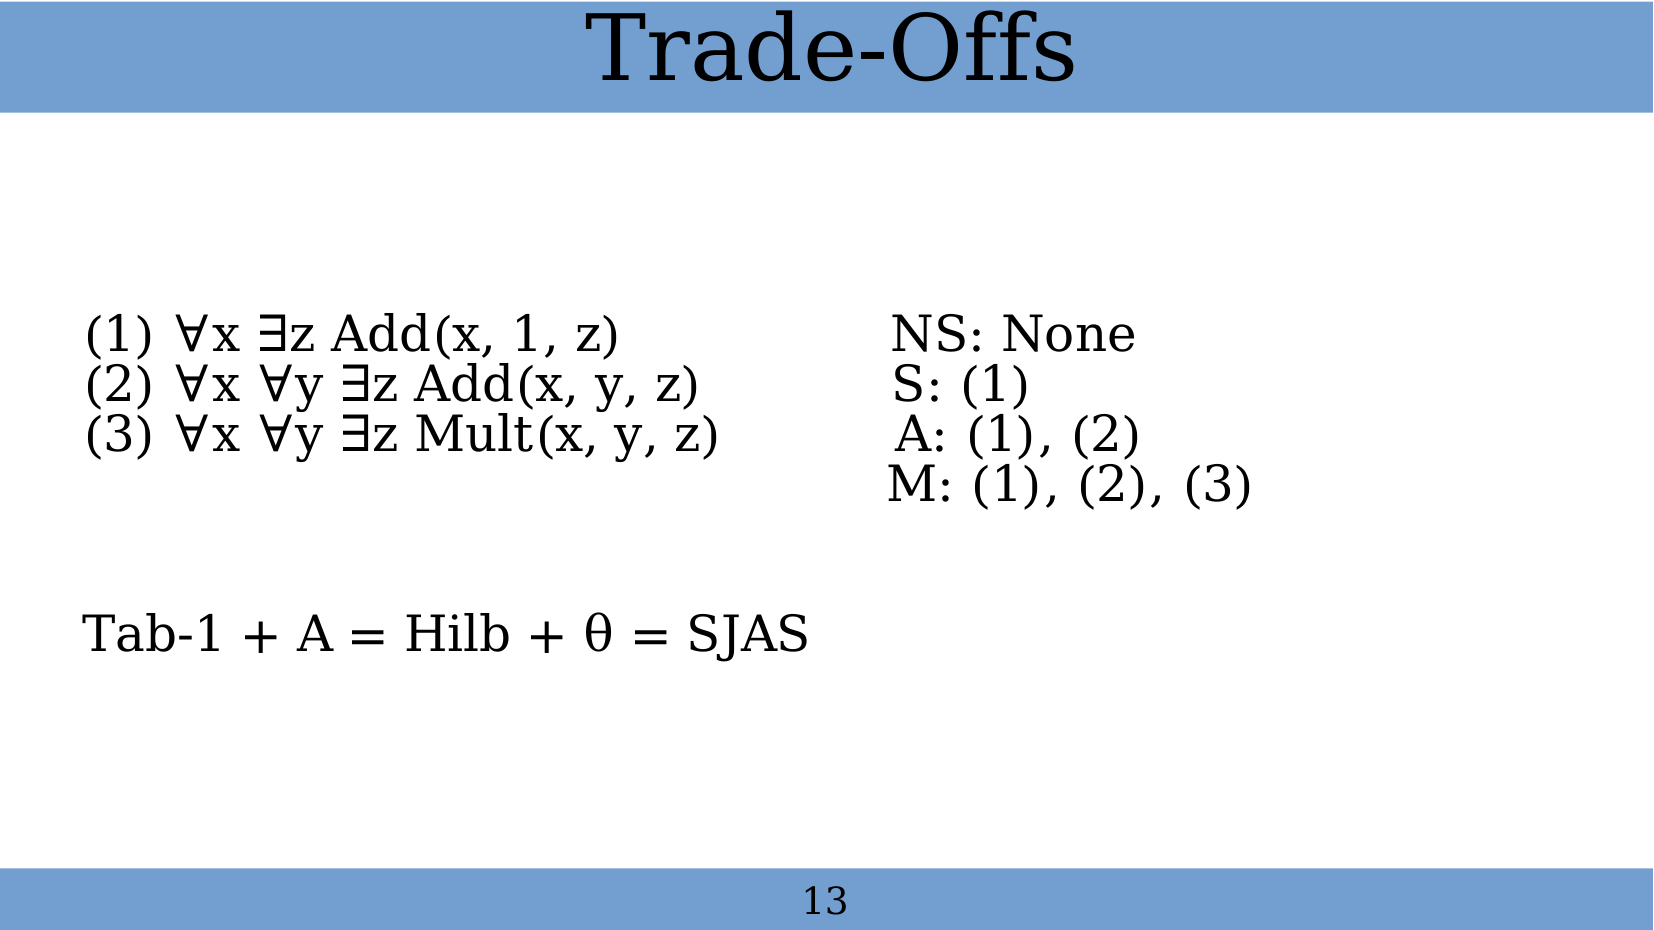

Trade-Offs
#
(1) ∀x ∃z Add(x, 1, z) NS: None
(2) ∀x ∀y ∃z Add(x, y, z) S: (1)
(3) ∀x ∀y ∃z Mult(x, y, z) A: (1), (2)
 M: (1), (2), (3)
Tab-1 + A = Hilb + θ = SJAS
13